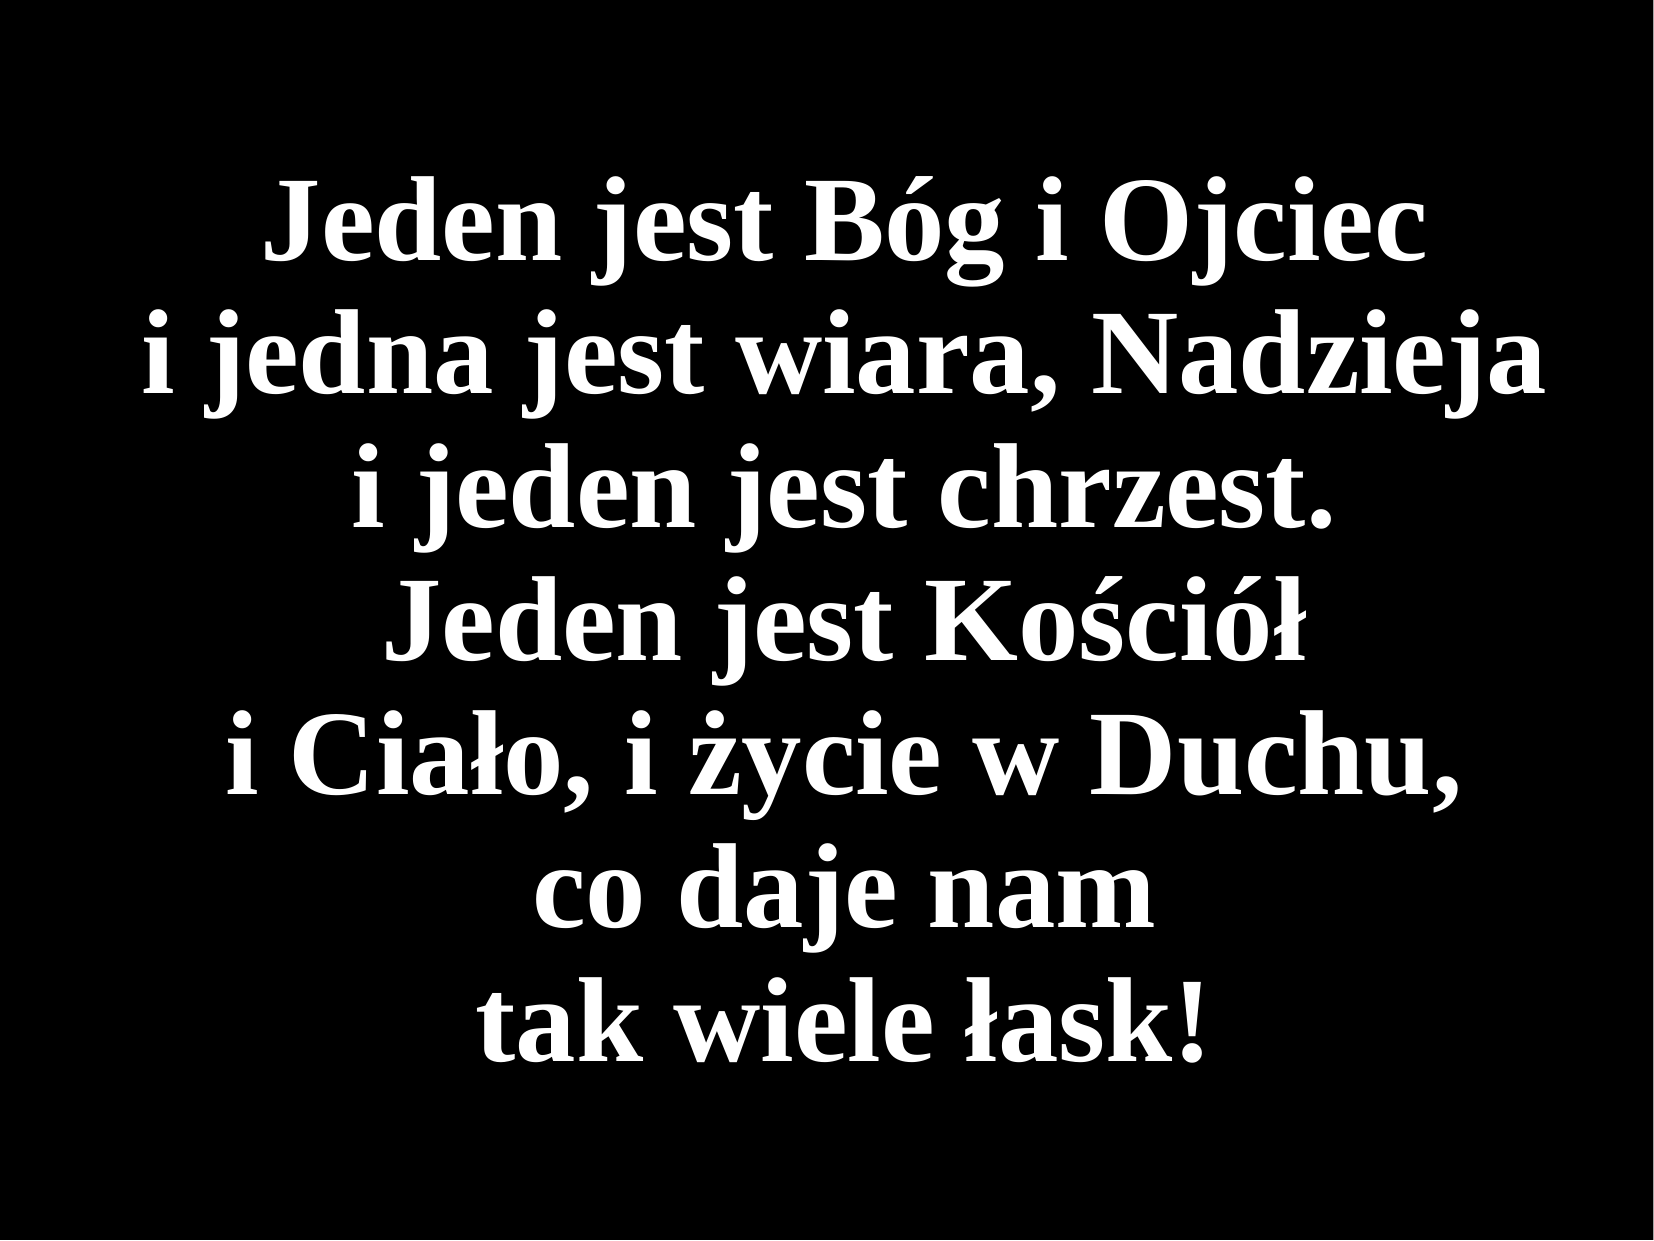

# Jeden jest Bóg i Ojciec
i jedna jest wiara, Nadzieja
i jeden jest chrzest.
Jeden jest Kościół
i Ciało, i życie w Duchu,
co daje nam
tak wiele łask!